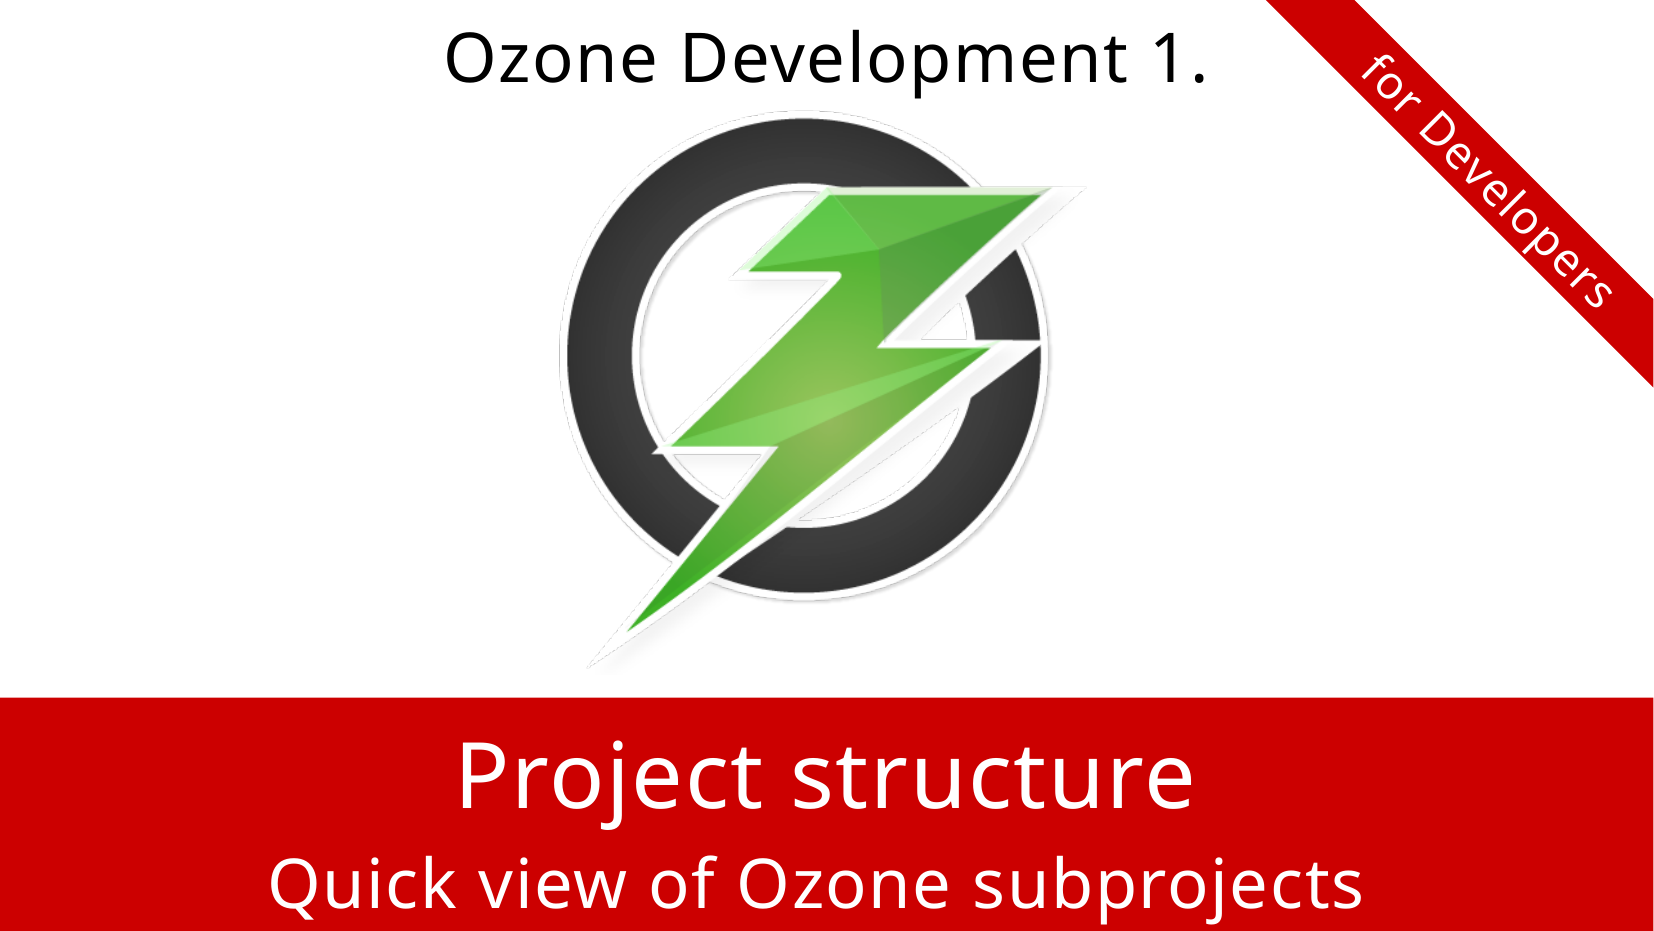

# Ozone Development 1.
for Developers
Project structure
Quick view of Ozone subprojects